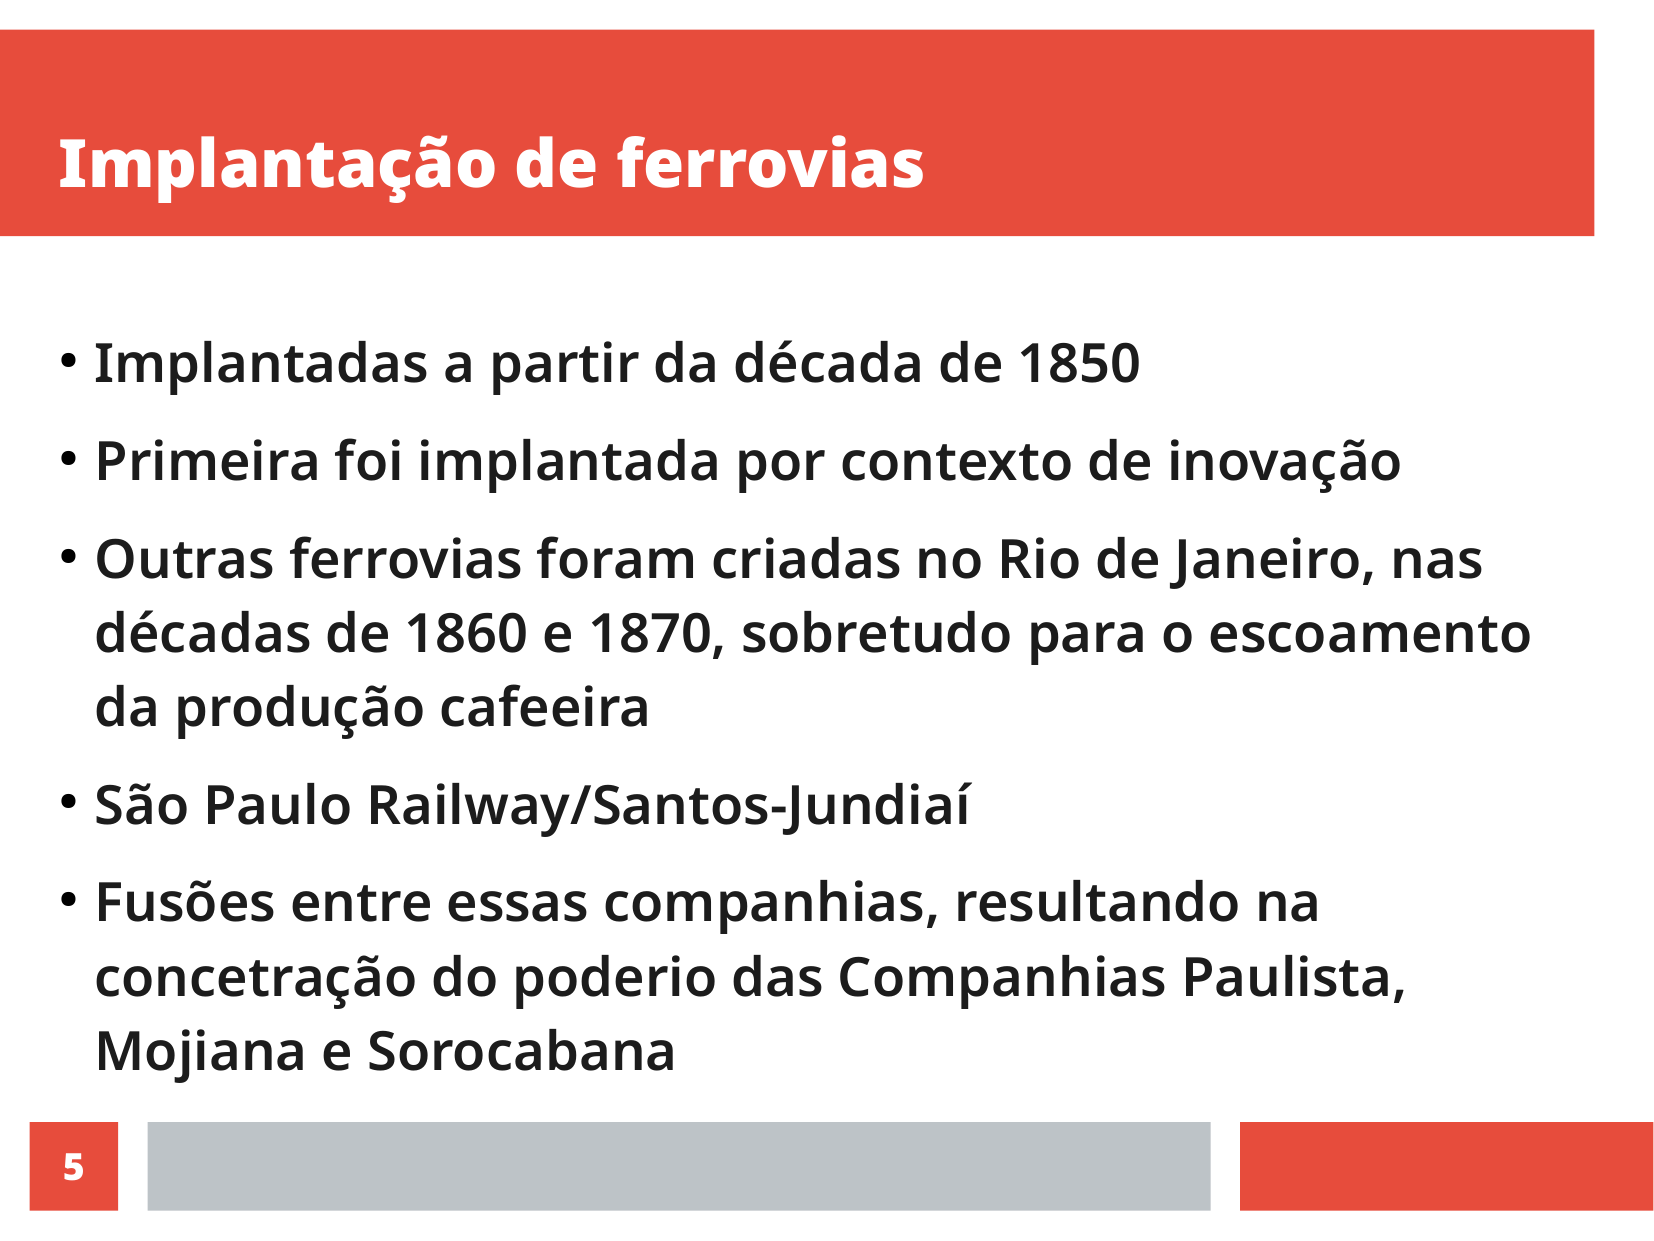

# Implantação de ferrovias
Implantadas a partir da década de 1850
Primeira foi implantada por contexto de inovação
Outras ferrovias foram criadas no Rio de Janeiro, nas décadas de 1860 e 1870, sobretudo para o escoamento da produção cafeeira
São Paulo Railway/Santos-Jundiaí
Fusões entre essas companhias, resultando na concetração do poderio das Companhias Paulista, Mojiana e Sorocabana
5